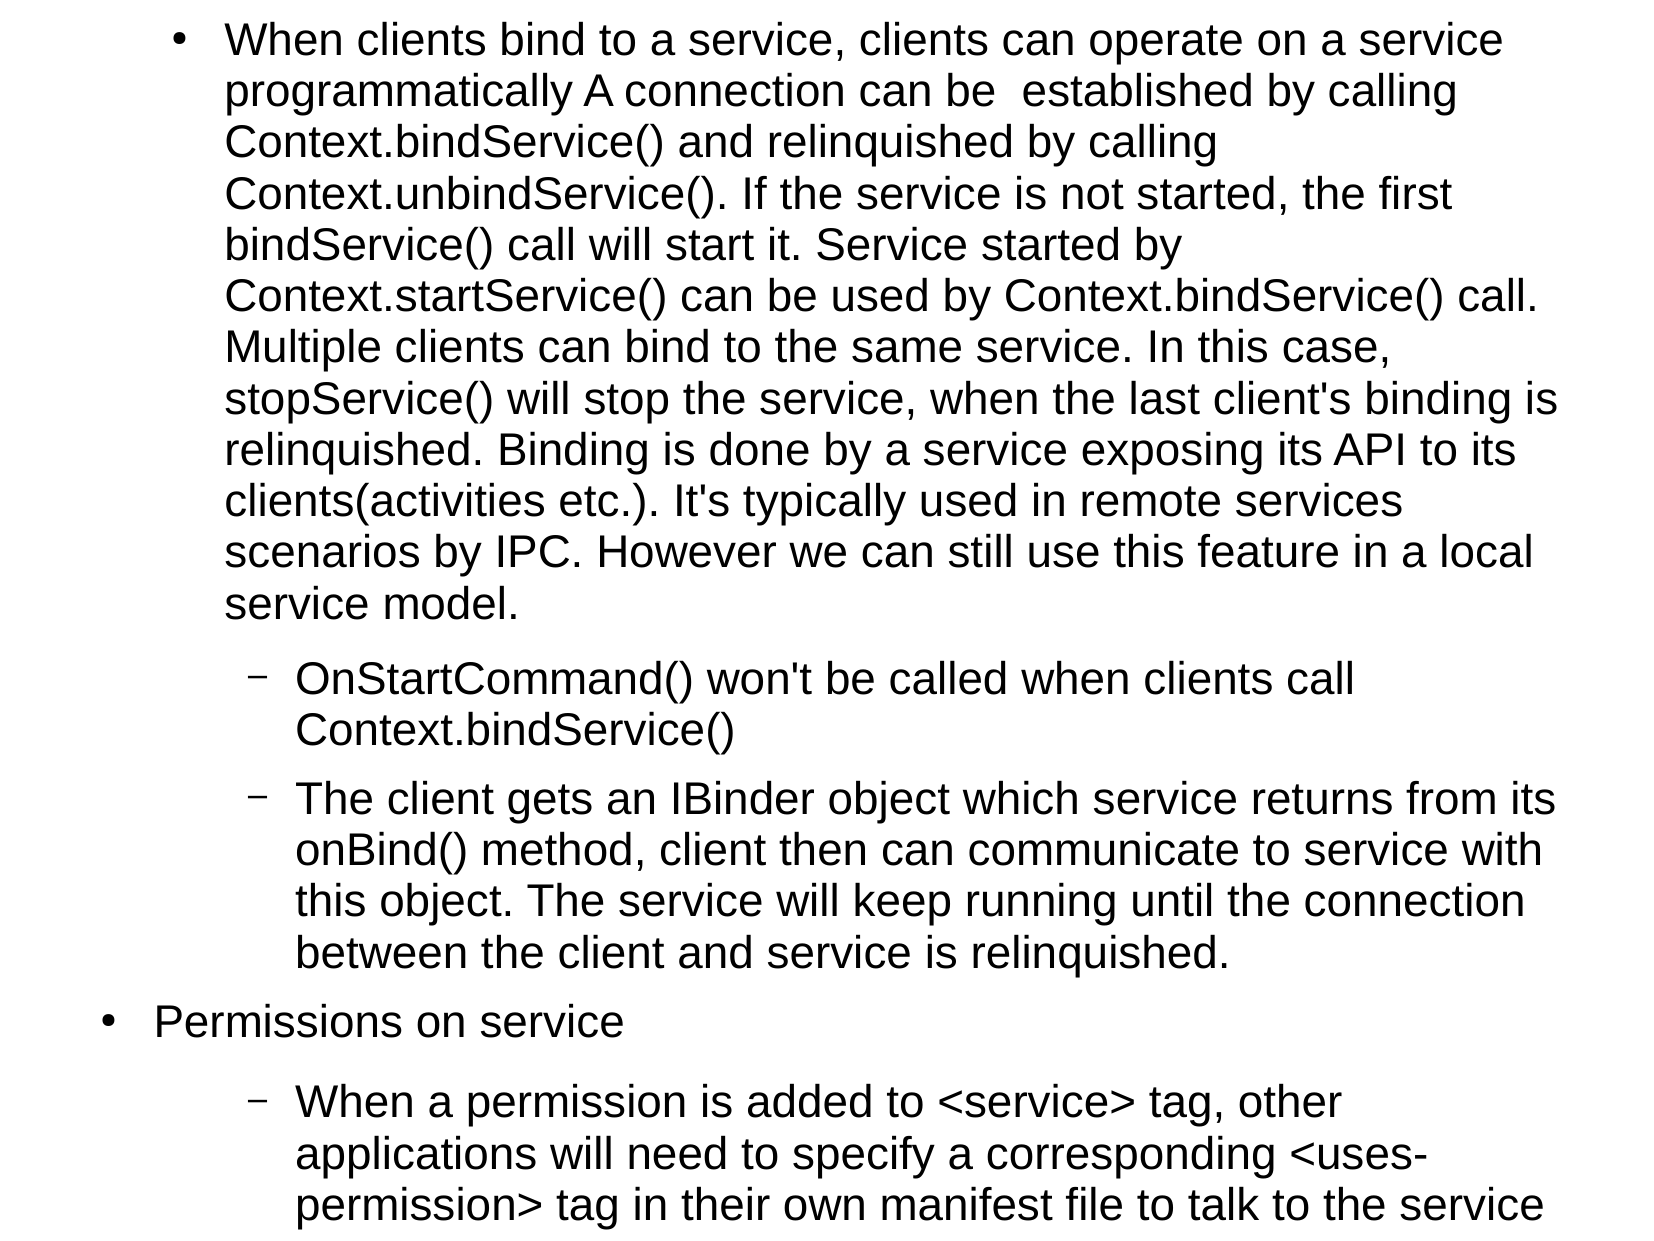

# When clients bind to a service, clients can operate on a service programmatically A connection can be established by calling Context.bindService() and relinquished by calling Context.unbindService(). If the service is not started, the first bindService() call will start it. Service started by Context.startService() can be used by Context.bindService() call. Multiple clients can bind to the same service. In this case, stopService() will stop the service, when the last client's binding is relinquished. Binding is done by a service exposing its API to its clients(activities etc.). It's typically used in remote services scenarios by IPC. However we can still use this feature in a local service model.
OnStartCommand() won't be called when clients call Context.bindService()
The client gets an IBinder object which service returns from its onBind() method, client then can communicate to service with this object. The service will keep running until the connection between the client and service is relinquished.
Permissions on service
When a permission is added to <service> tag, other applications will need to specify a corresponding <uses-permission> tag in their own manifest file to talk to the service